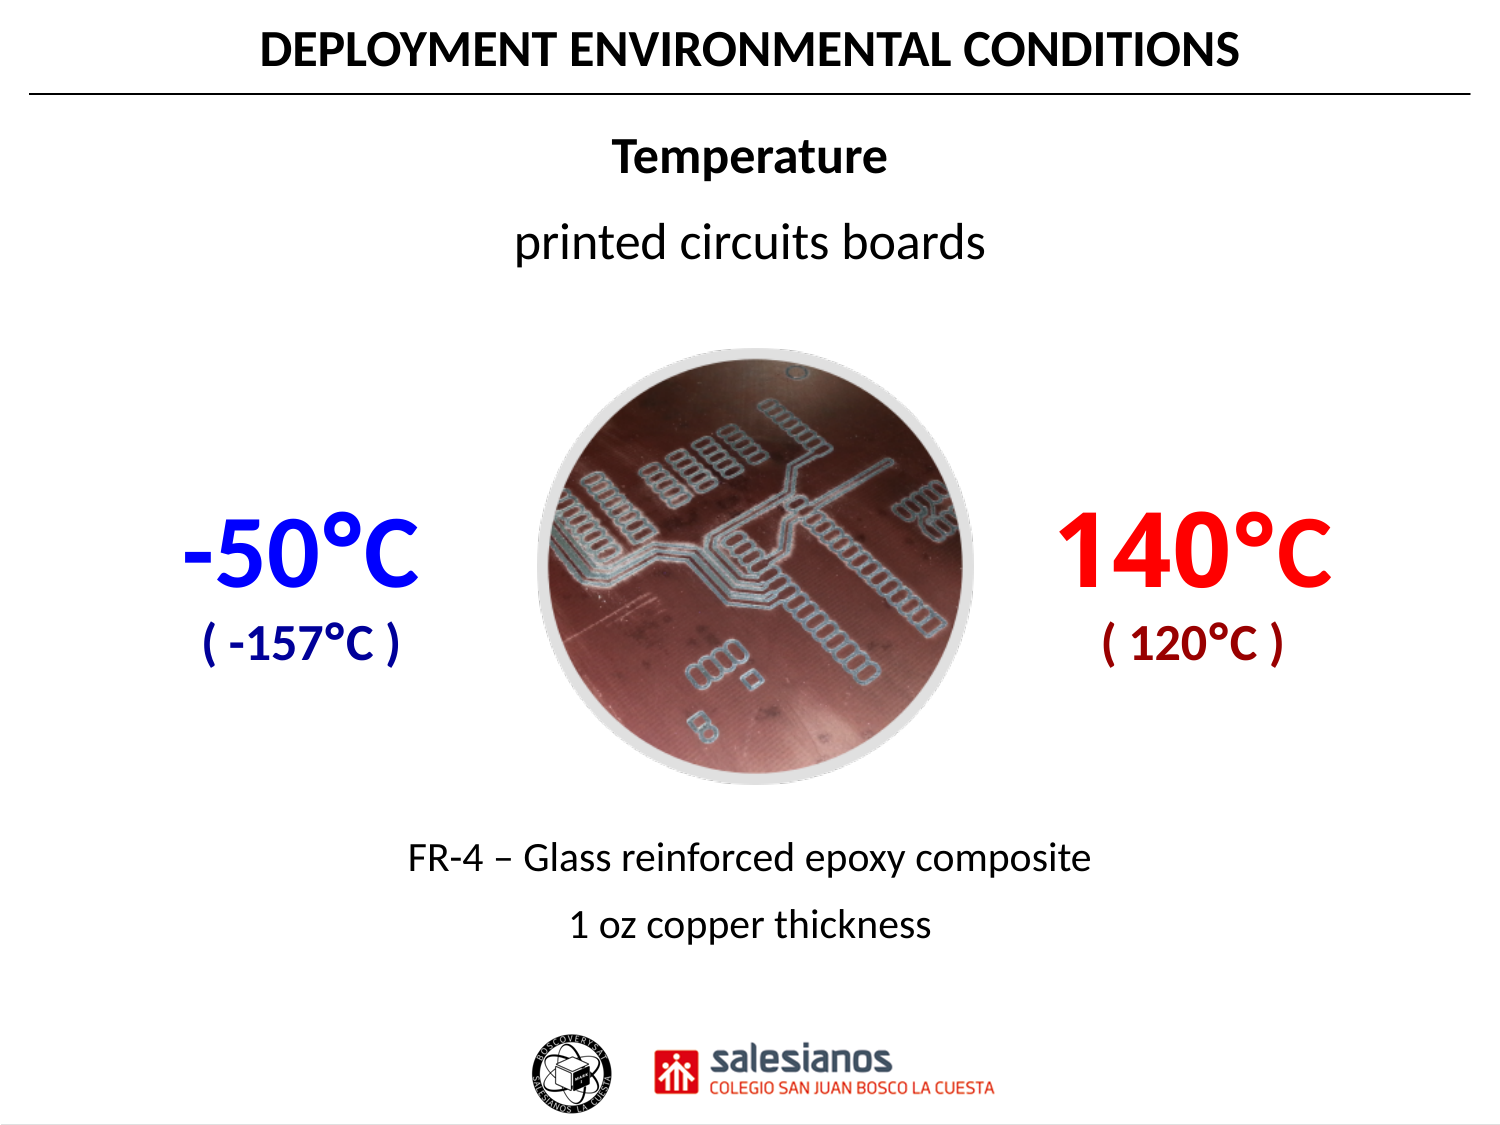

DEPLOYMENT ENVIRONMENTAL CONDITIONS
Temperature
printed circuits boards
-50°C
( -157°C )
140°C
( 120°C )
FR-4 – Glass reinforced epoxy composite
1 oz copper thickness